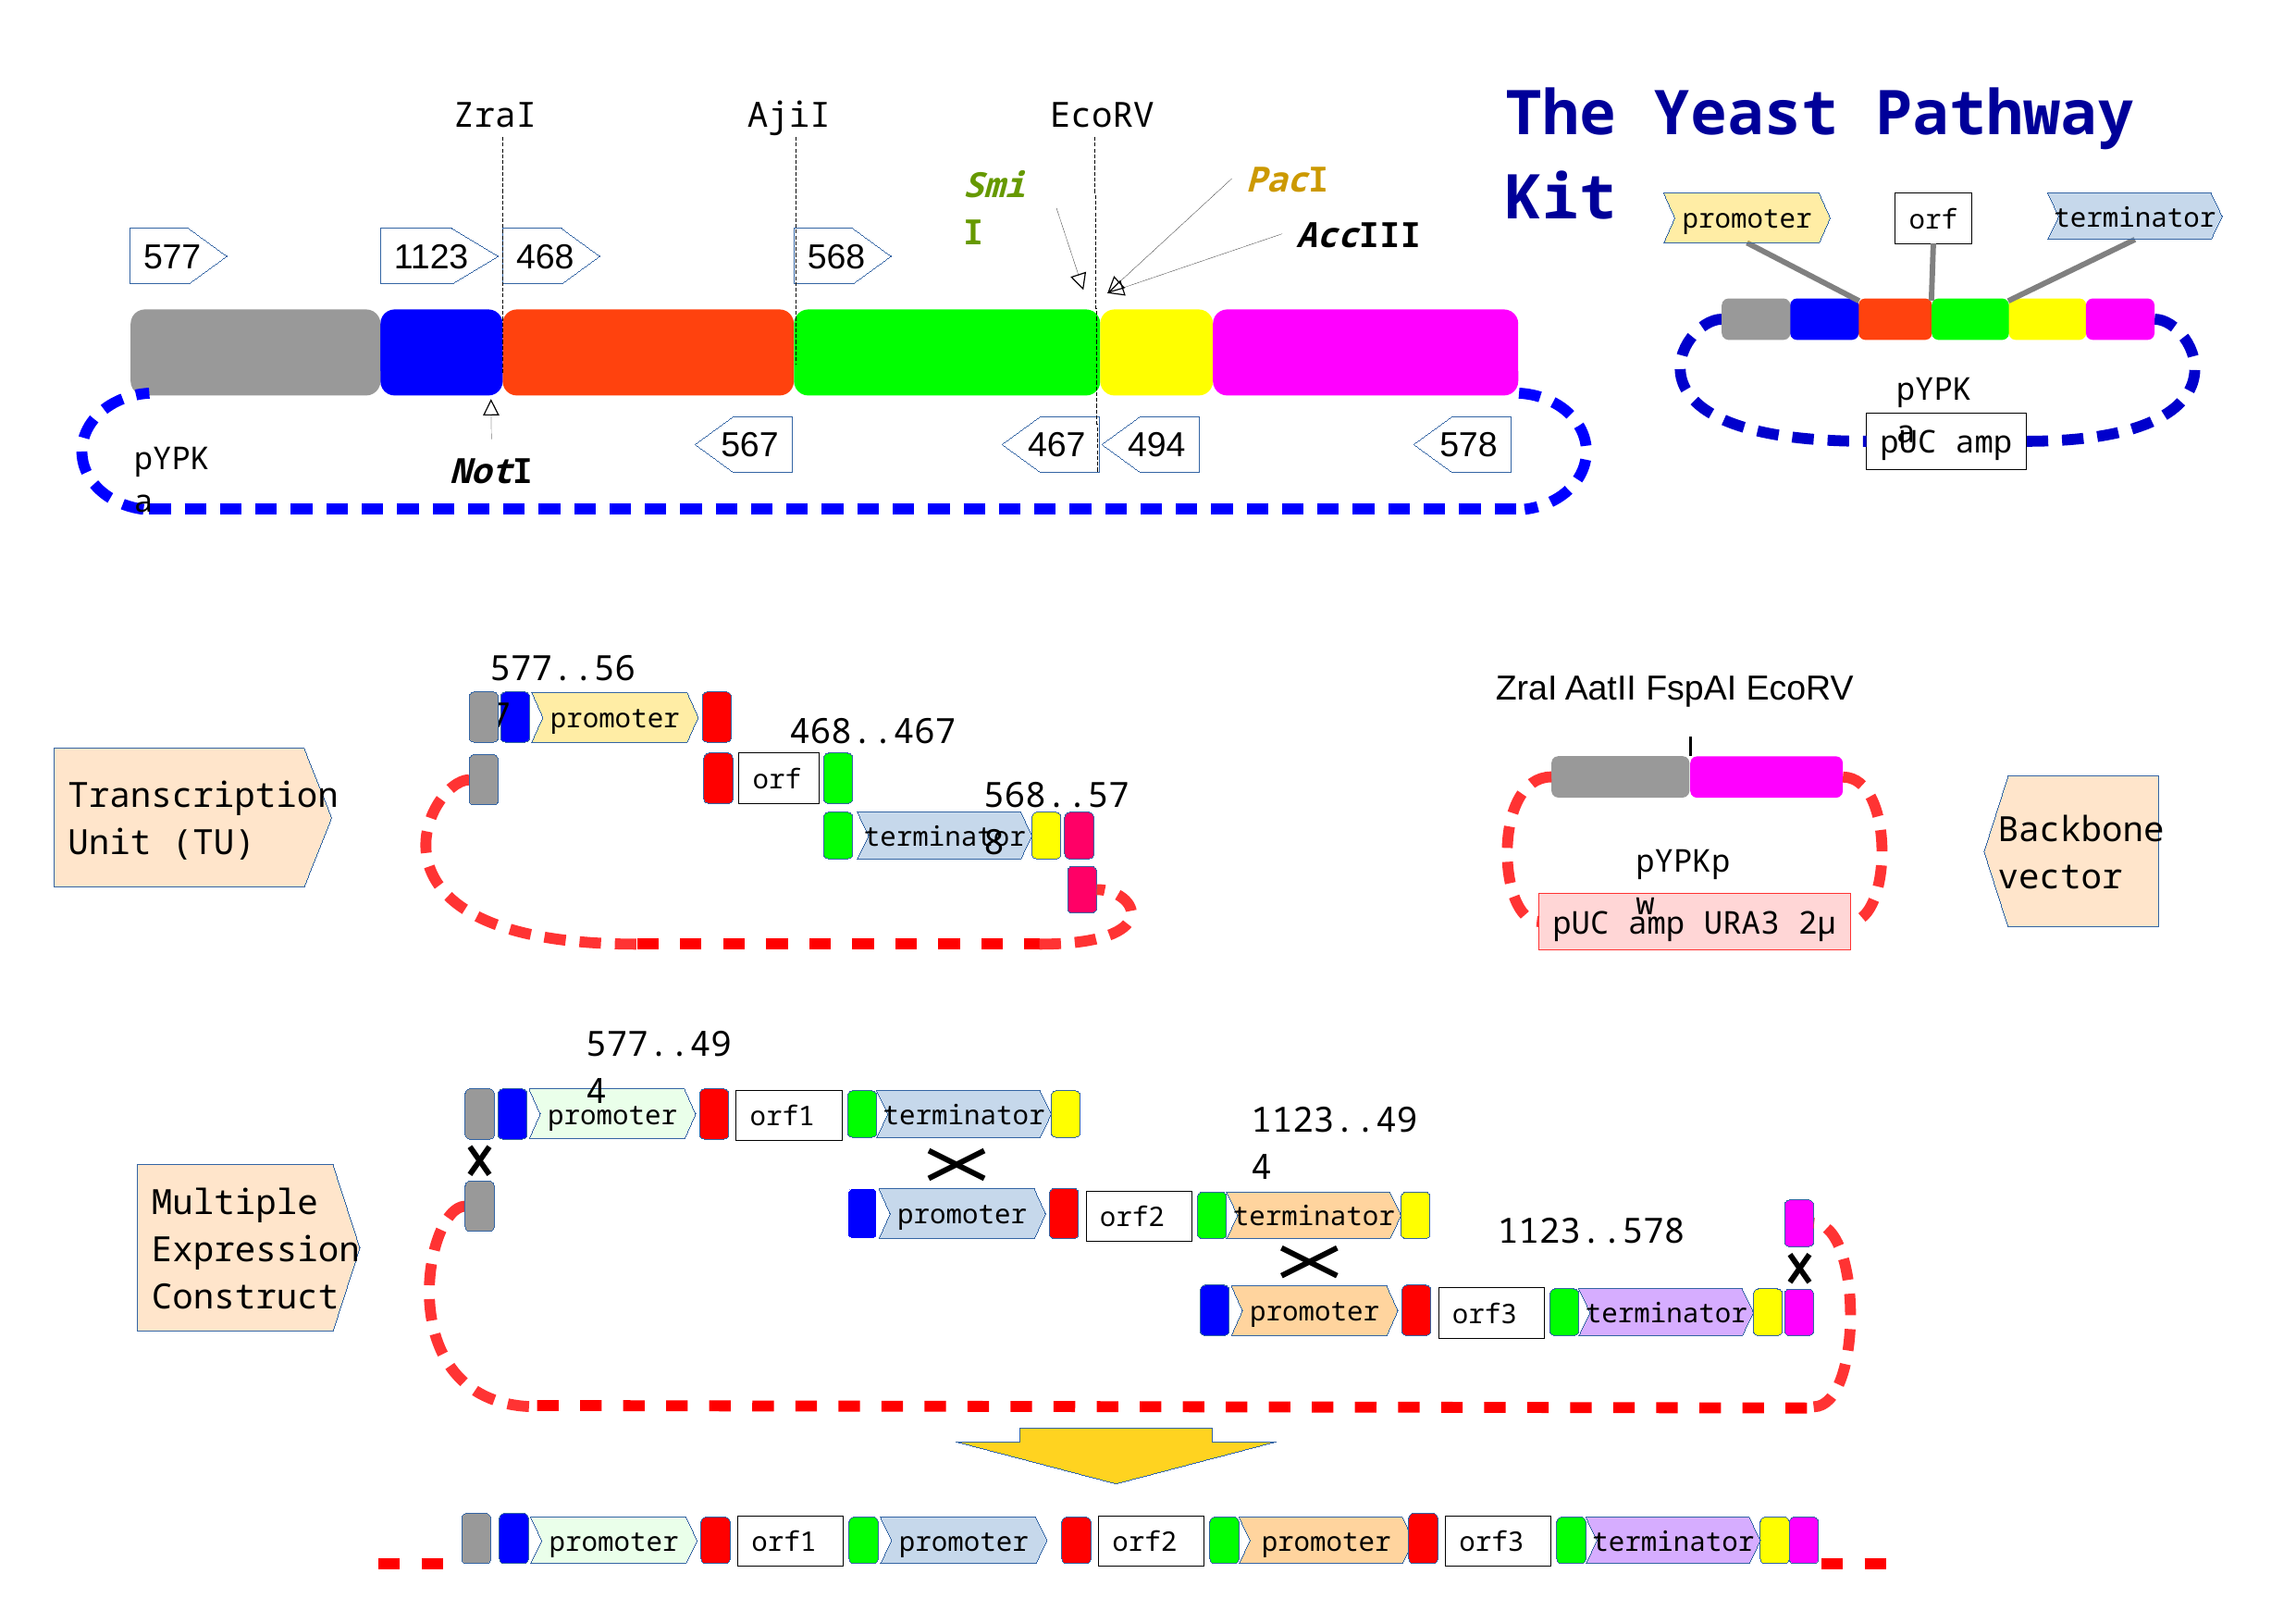

The Yeast Pathway Kit
ZraI
AjiI
EcoRV
PacI
SmiI
promoter
orf
terminator
AccIII
577
1123
468
568
pYPKa
pUC amp
567
467
494
578
pYPKa
NotI
577..567
ZraI AatII FspAI EcoRV
promoter
468..467
Transcription
Unit (TU)
orf
568..578
Backbone
vector
terminator
pYPKpw
pUC amp URA3 2µ
577..494
1123..494
promoter
orf1
terminator
Multiple
Expression
Construct
promoter
orf2
terminator
1123..578
promoter
orf3
terminator
orf1
orf2
orf3
promoter
promoter
promoter
terminator